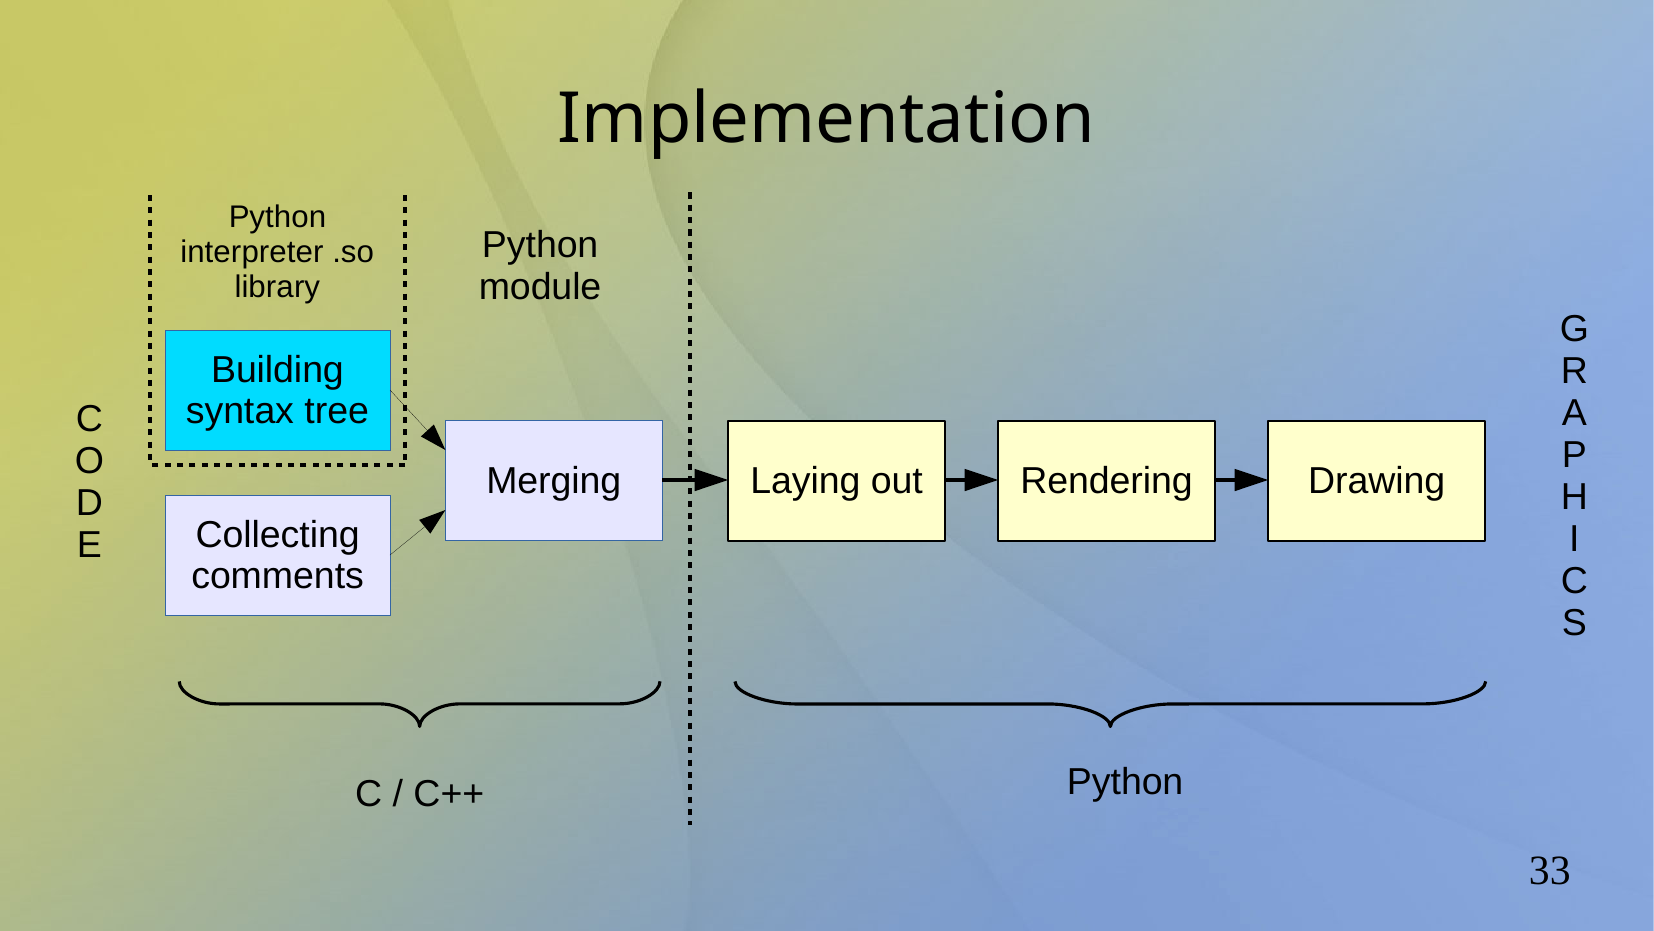

# Implementation
Python
interpreter .so library
Python
module
GRAPHICS
Building
syntax tree
CODE
Merging
Laying out
Rendering
Drawing
Collecting
comments
Python
C / C++
33